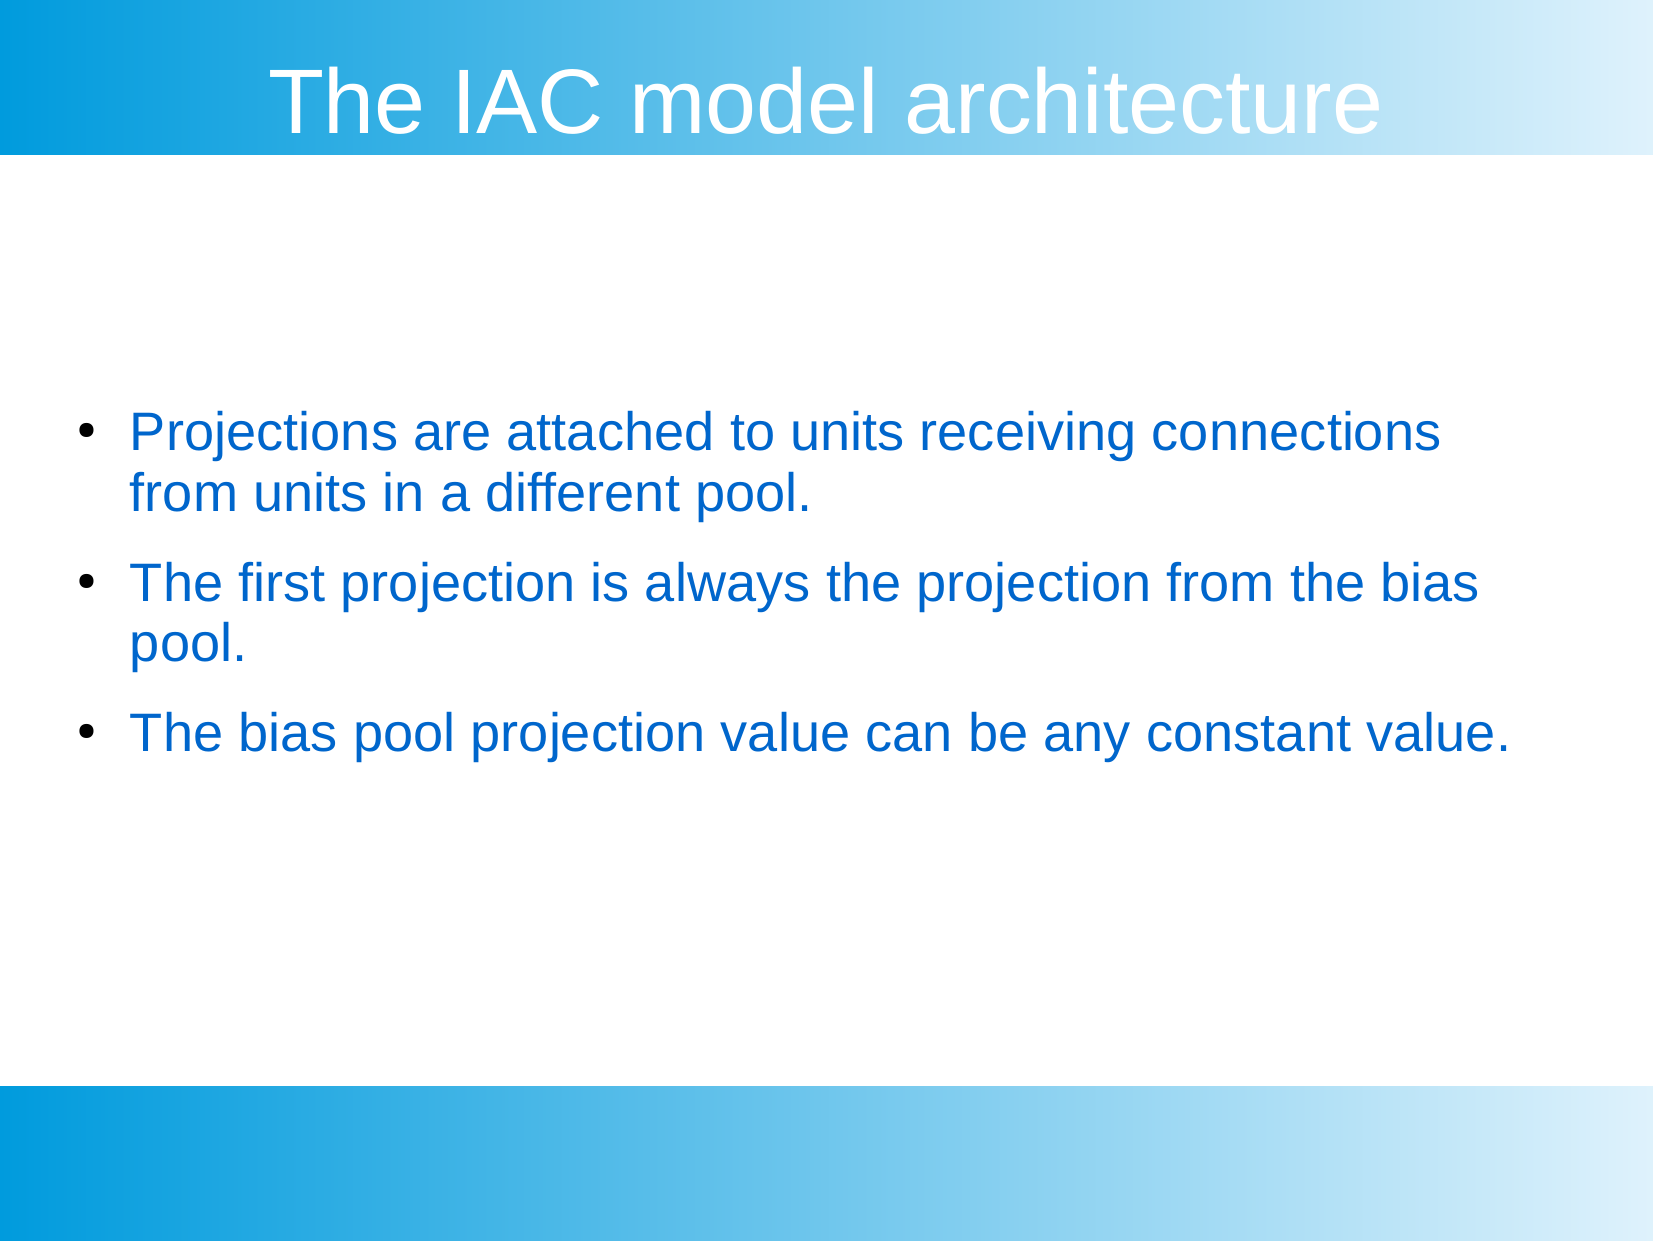

# The IAC model architecture
Projections are attached to units receiving connections from units in a different pool.
The first projection is always the projection from the bias pool.
The bias pool projection value can be any constant value.